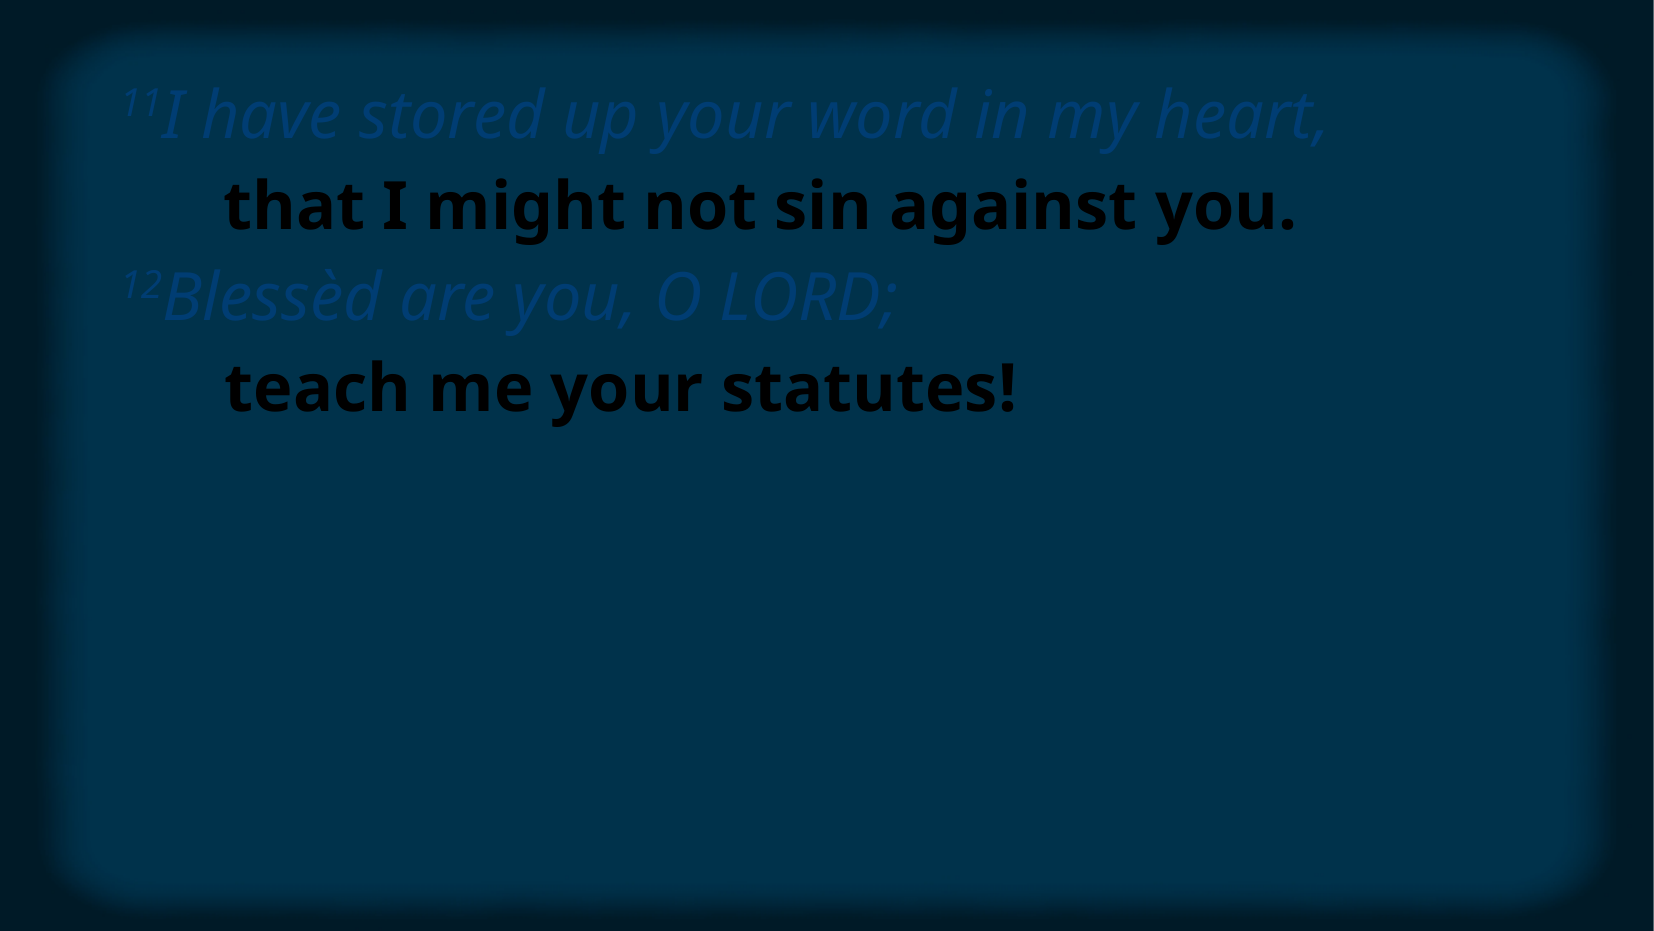

11I have stored up your word in my heart,
 that I might not sin against you.
12Blessèd are you, O LORD;
 teach me your statutes!